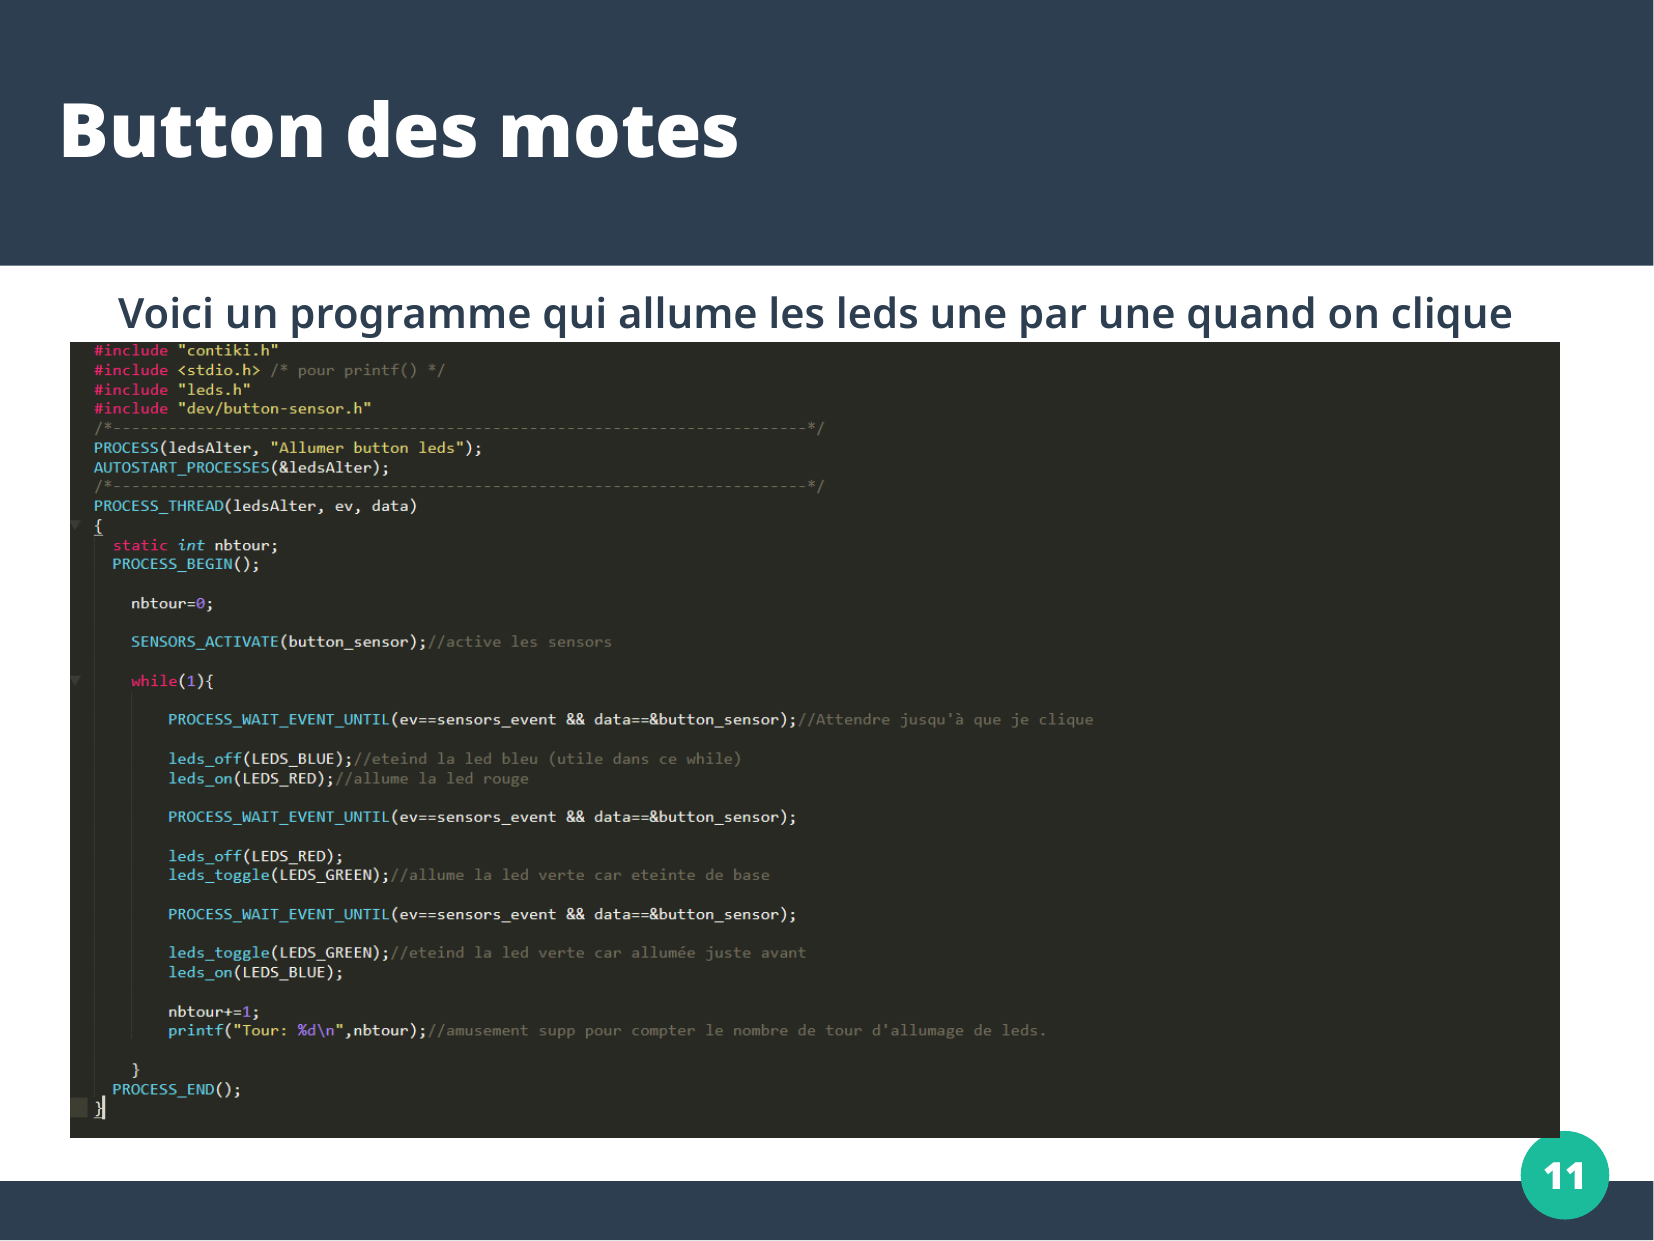

# Button des motes
Voici un programme qui allume les leds une par une quand on clique
11